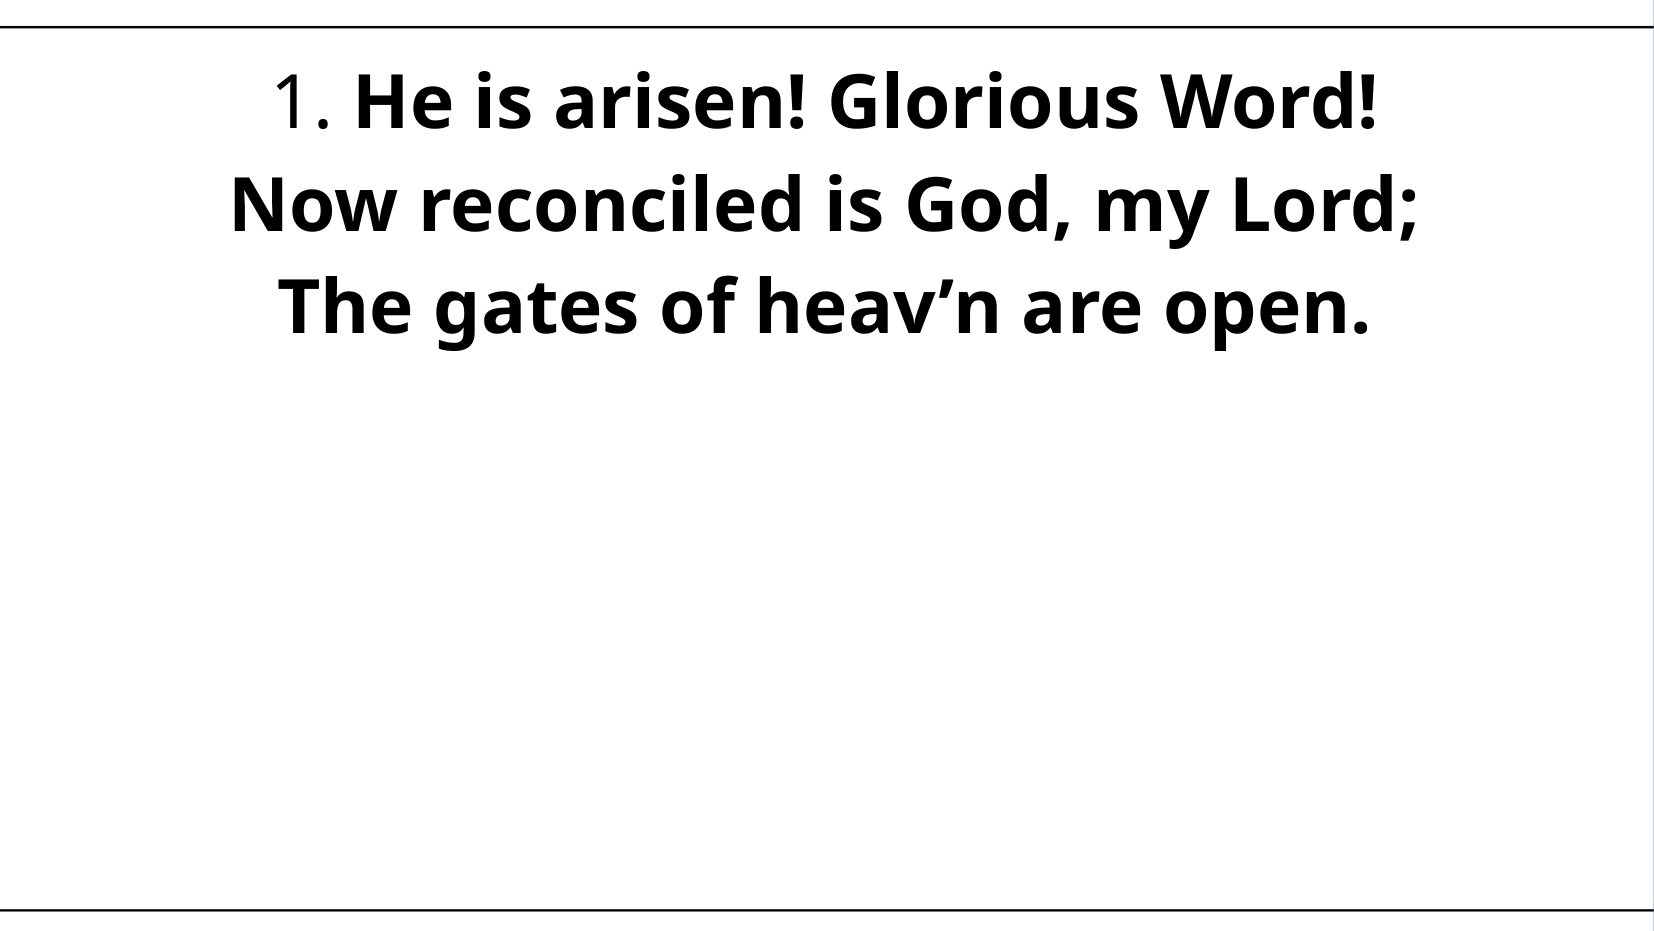

1. He is arisen! Glorious Word!
Now reconciled is God, my Lord;
The gates of heav’n are open.